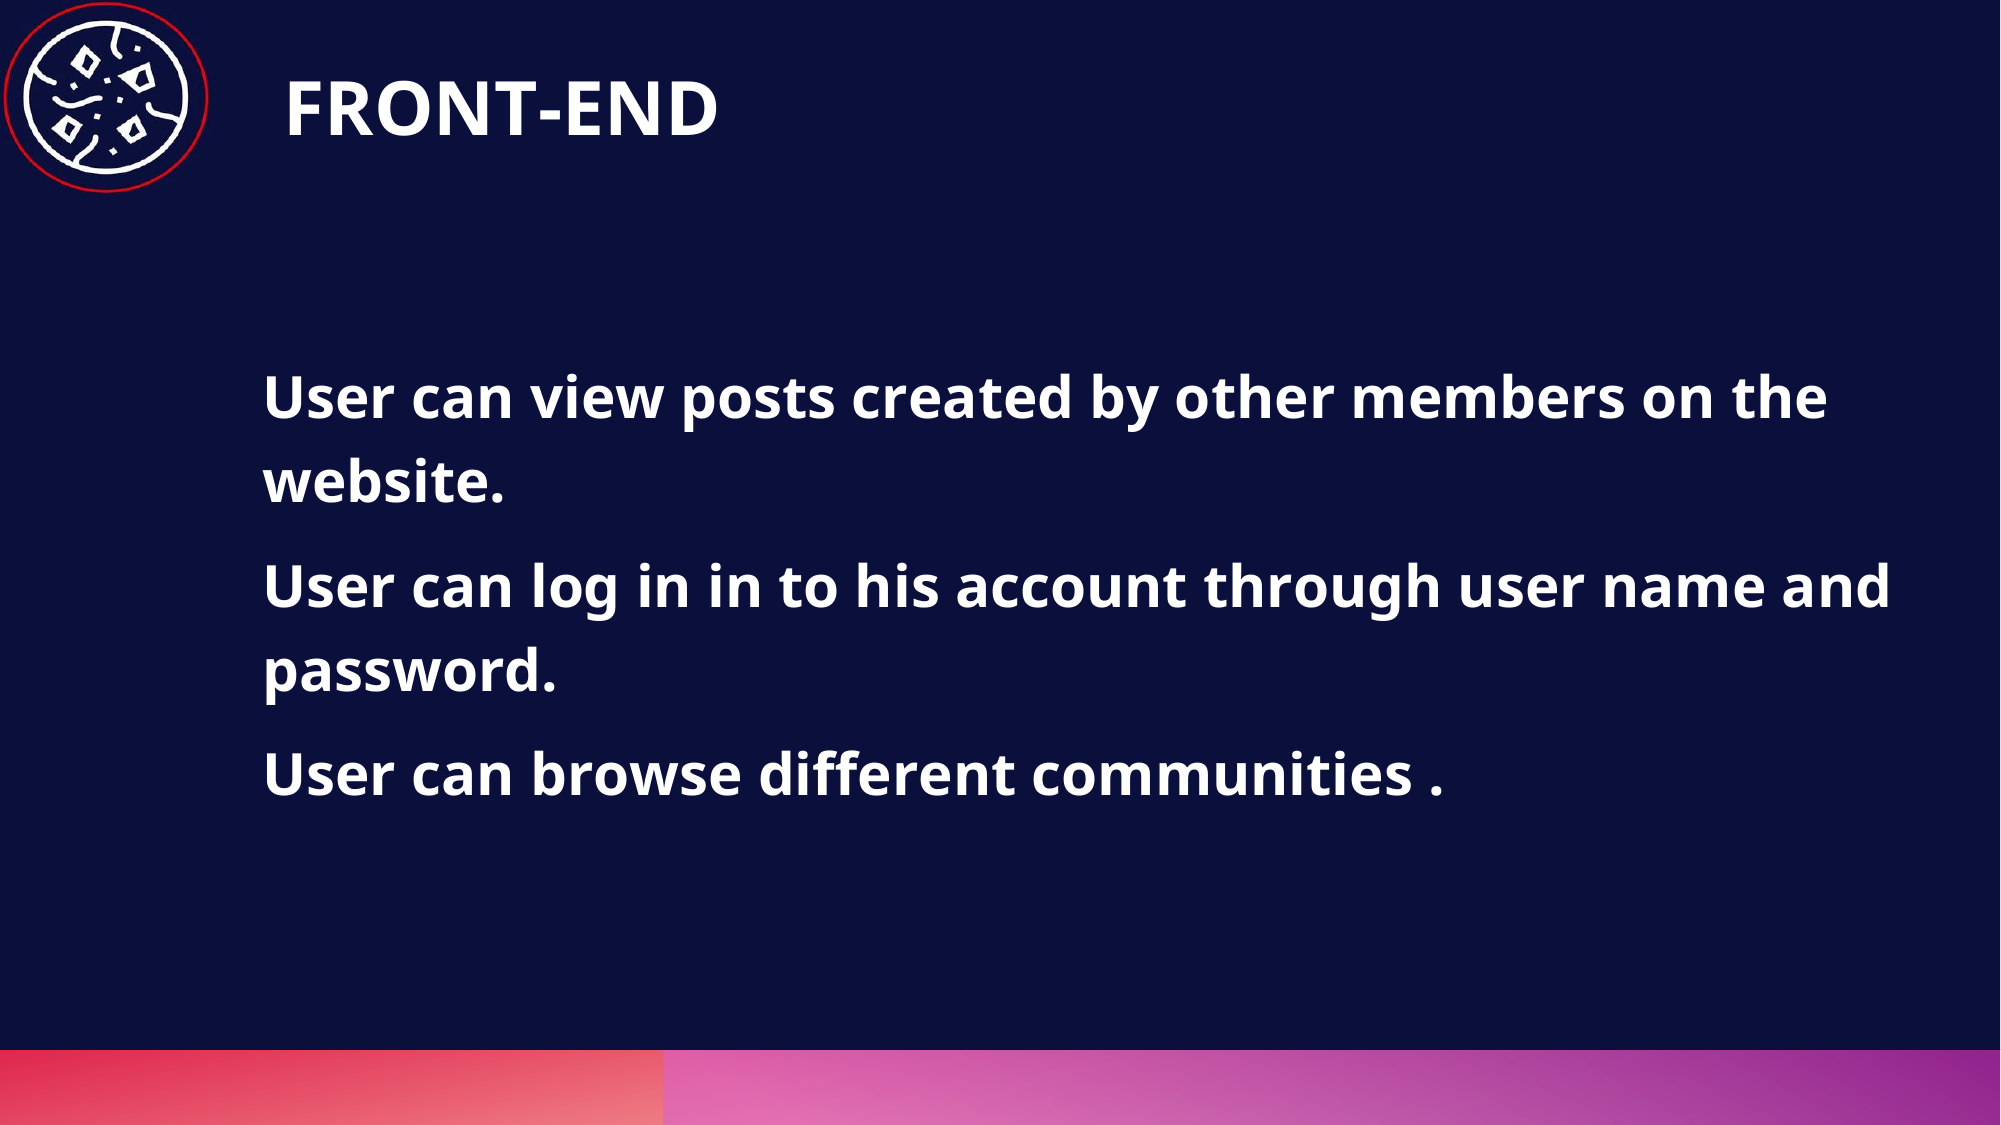

# FRONT-END
User can view posts created by other members on the website.
User can log in in to his account through user name and password.
User can browse different communities .